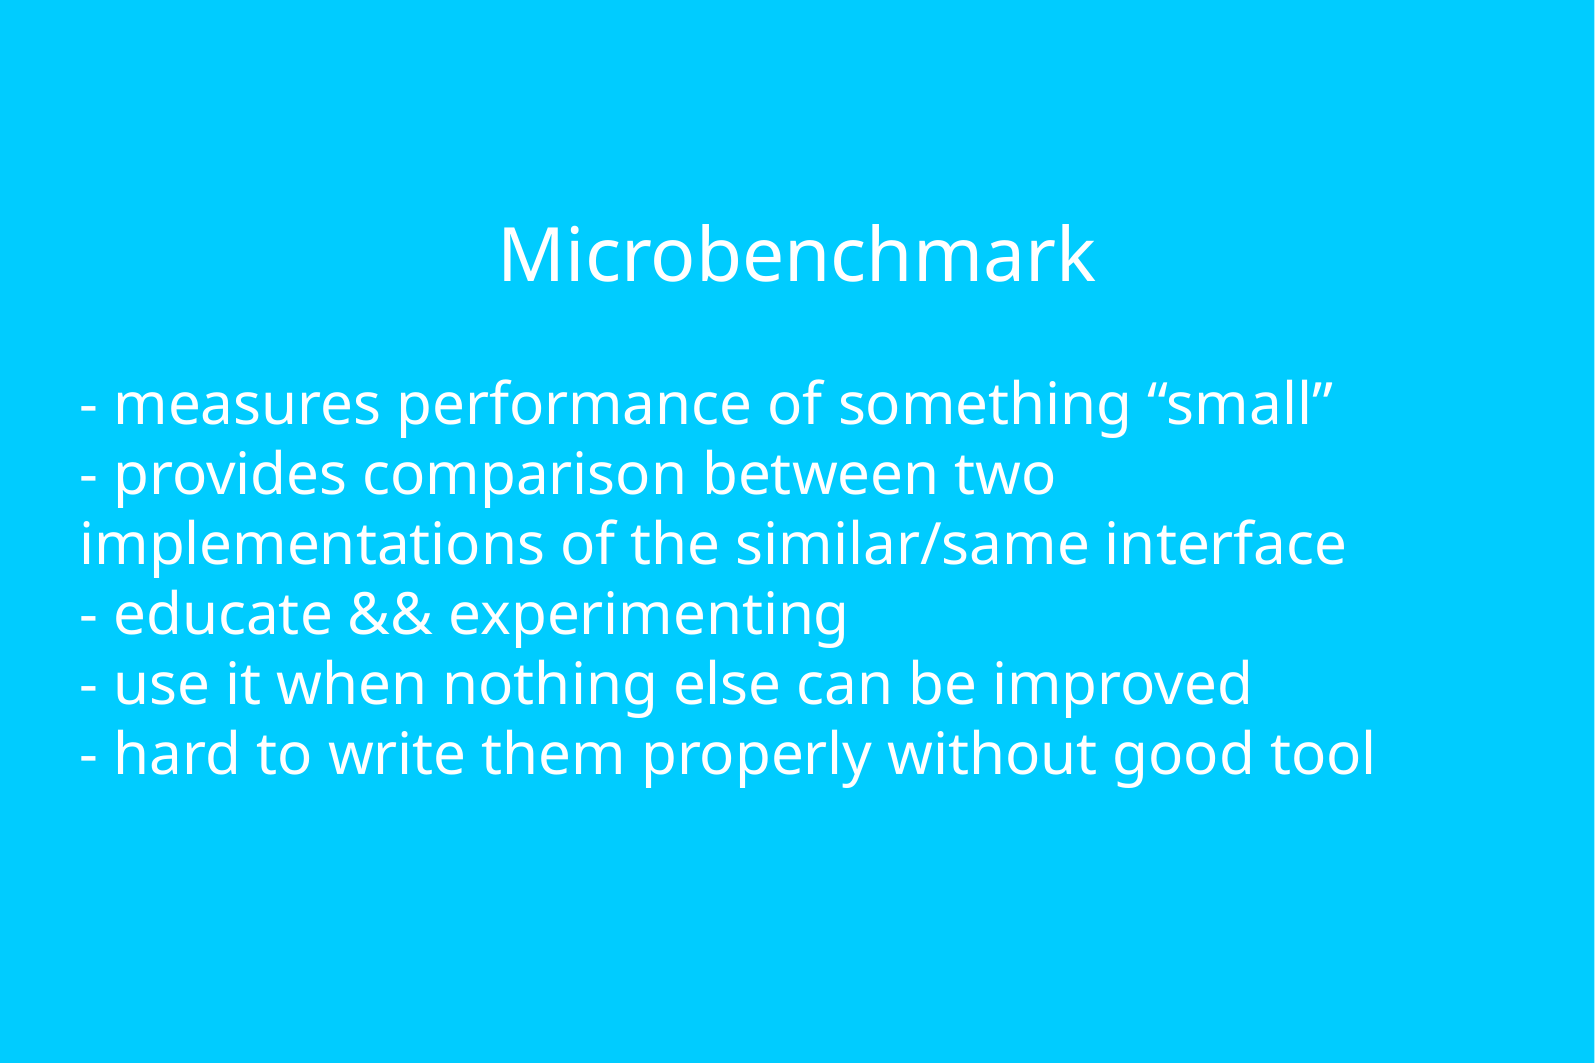

Microbenchmark
- measures performance of something “small”
- provides comparison between two implementations of the similar/same interface
- educate && experimenting
- use it when nothing else can be improved
- hard to write them properly without good tool